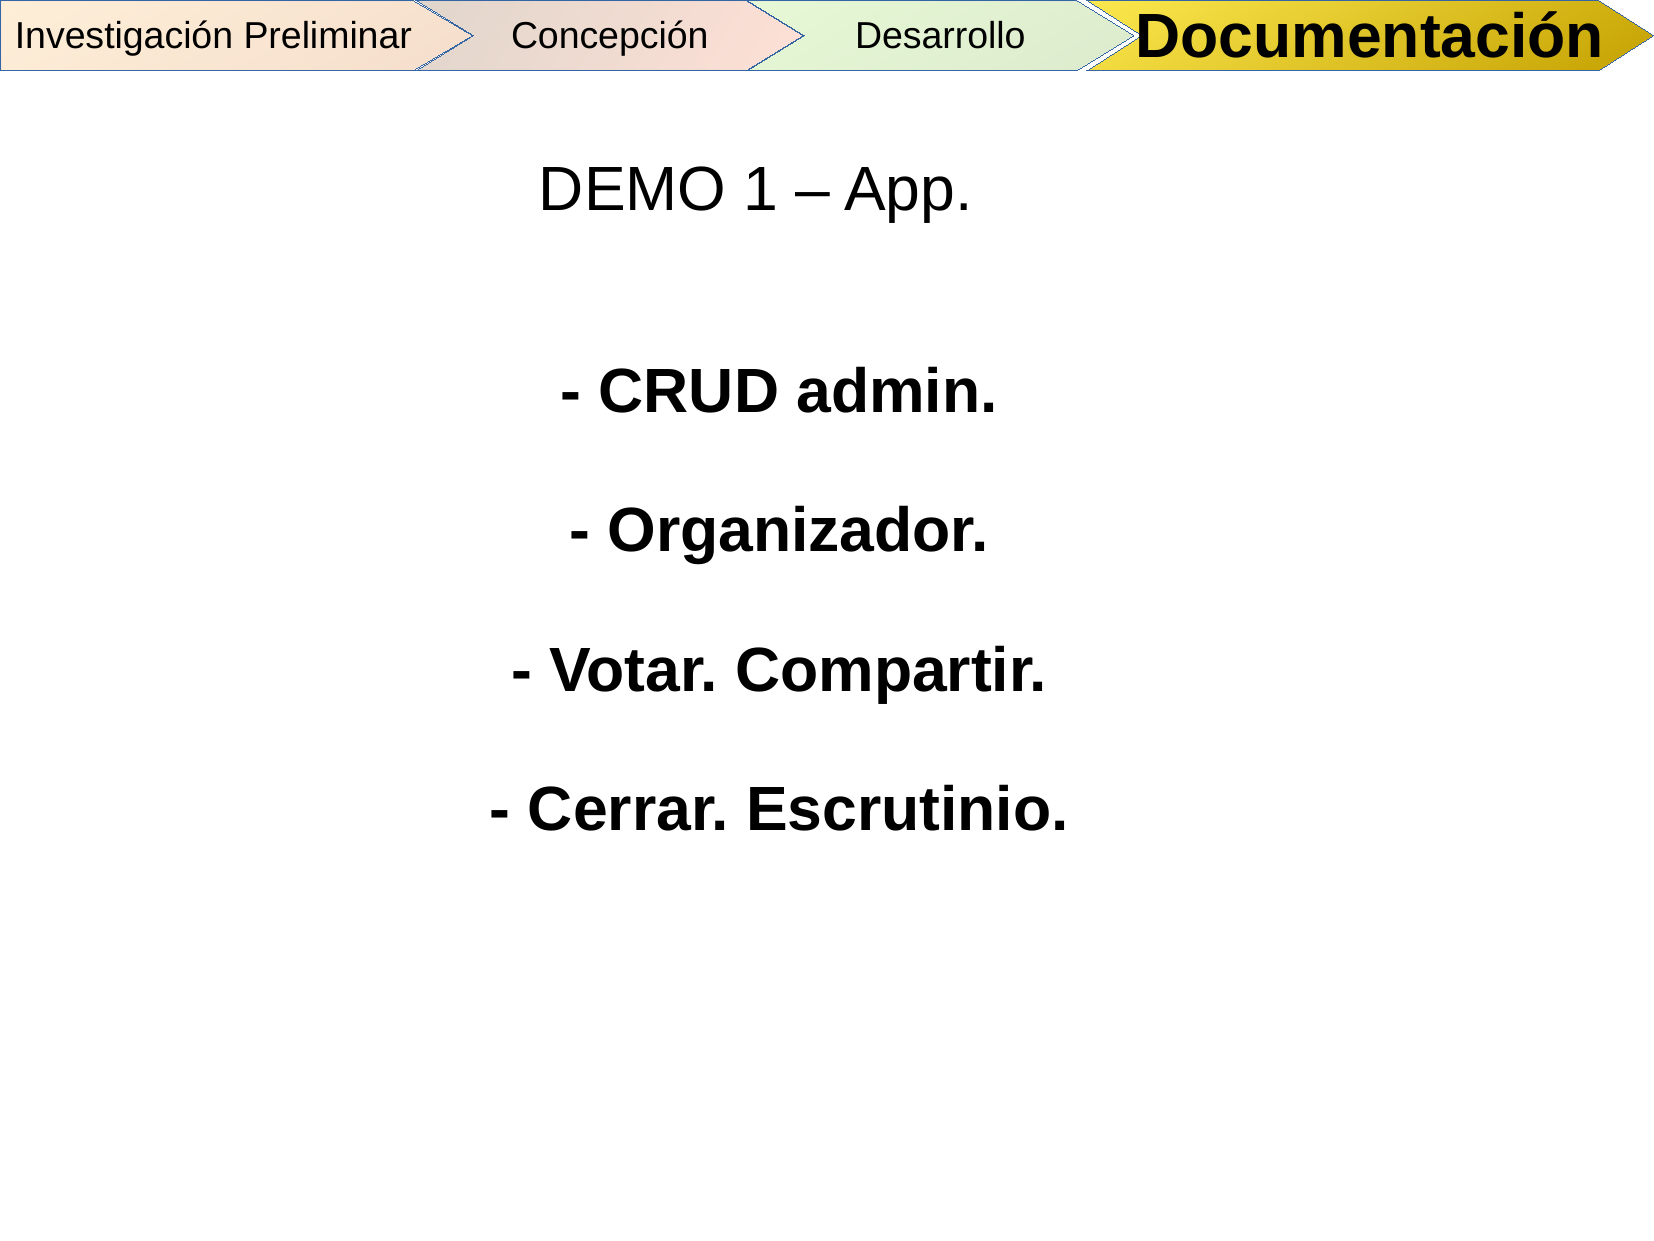

Concepción
Investigación Preliminar
Desarrollo
Documentación
# DEMO 1 – App.
- CRUD admin.
- Organizador.
- Votar. Compartir.
- Cerrar. Escrutinio.